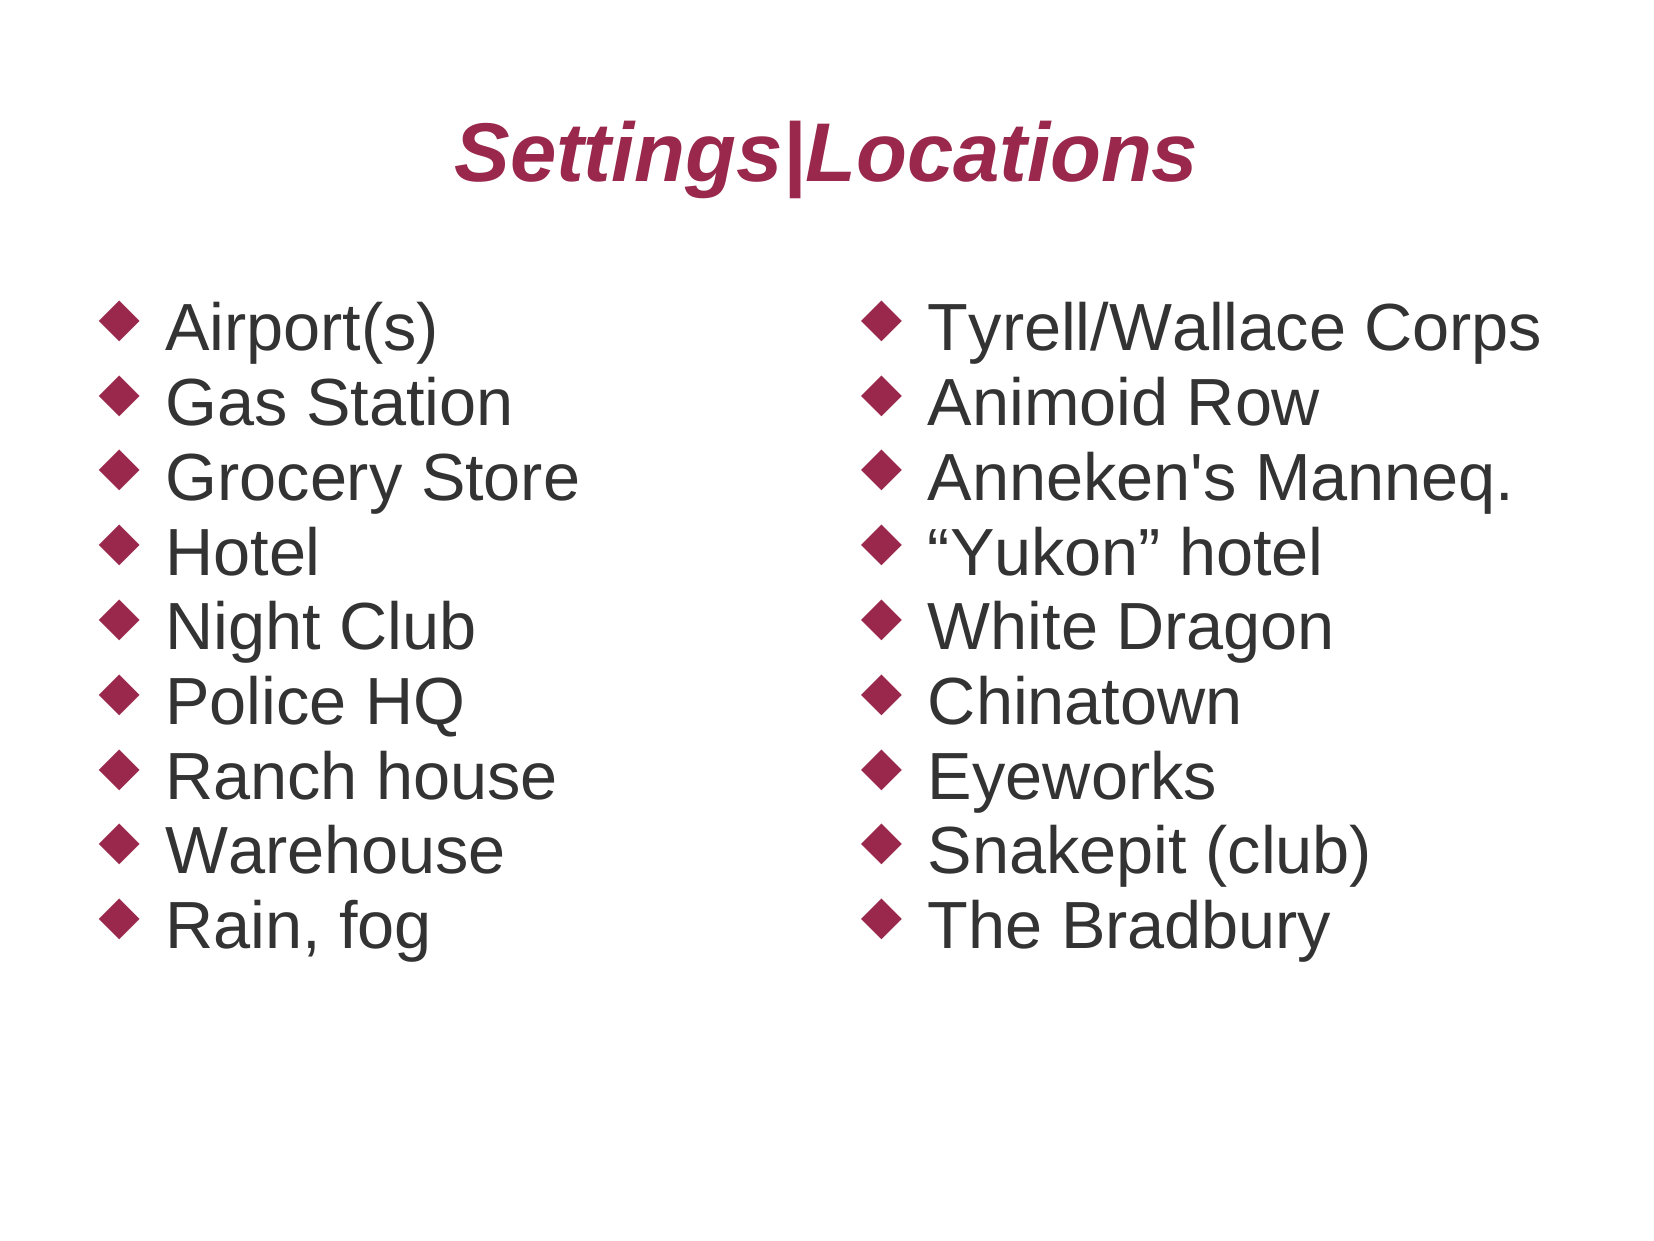

# Settings|Locations
Airport(s)
Gas Station
Grocery Store
Hotel
Night Club
Police HQ
Ranch house
Warehouse
Rain, fog
Tyrell/Wallace Corps
Animoid Row
Anneken's Manneq.
“Yukon” hotel
White Dragon
Chinatown
Eyeworks
Snakepit (club)
The Bradbury